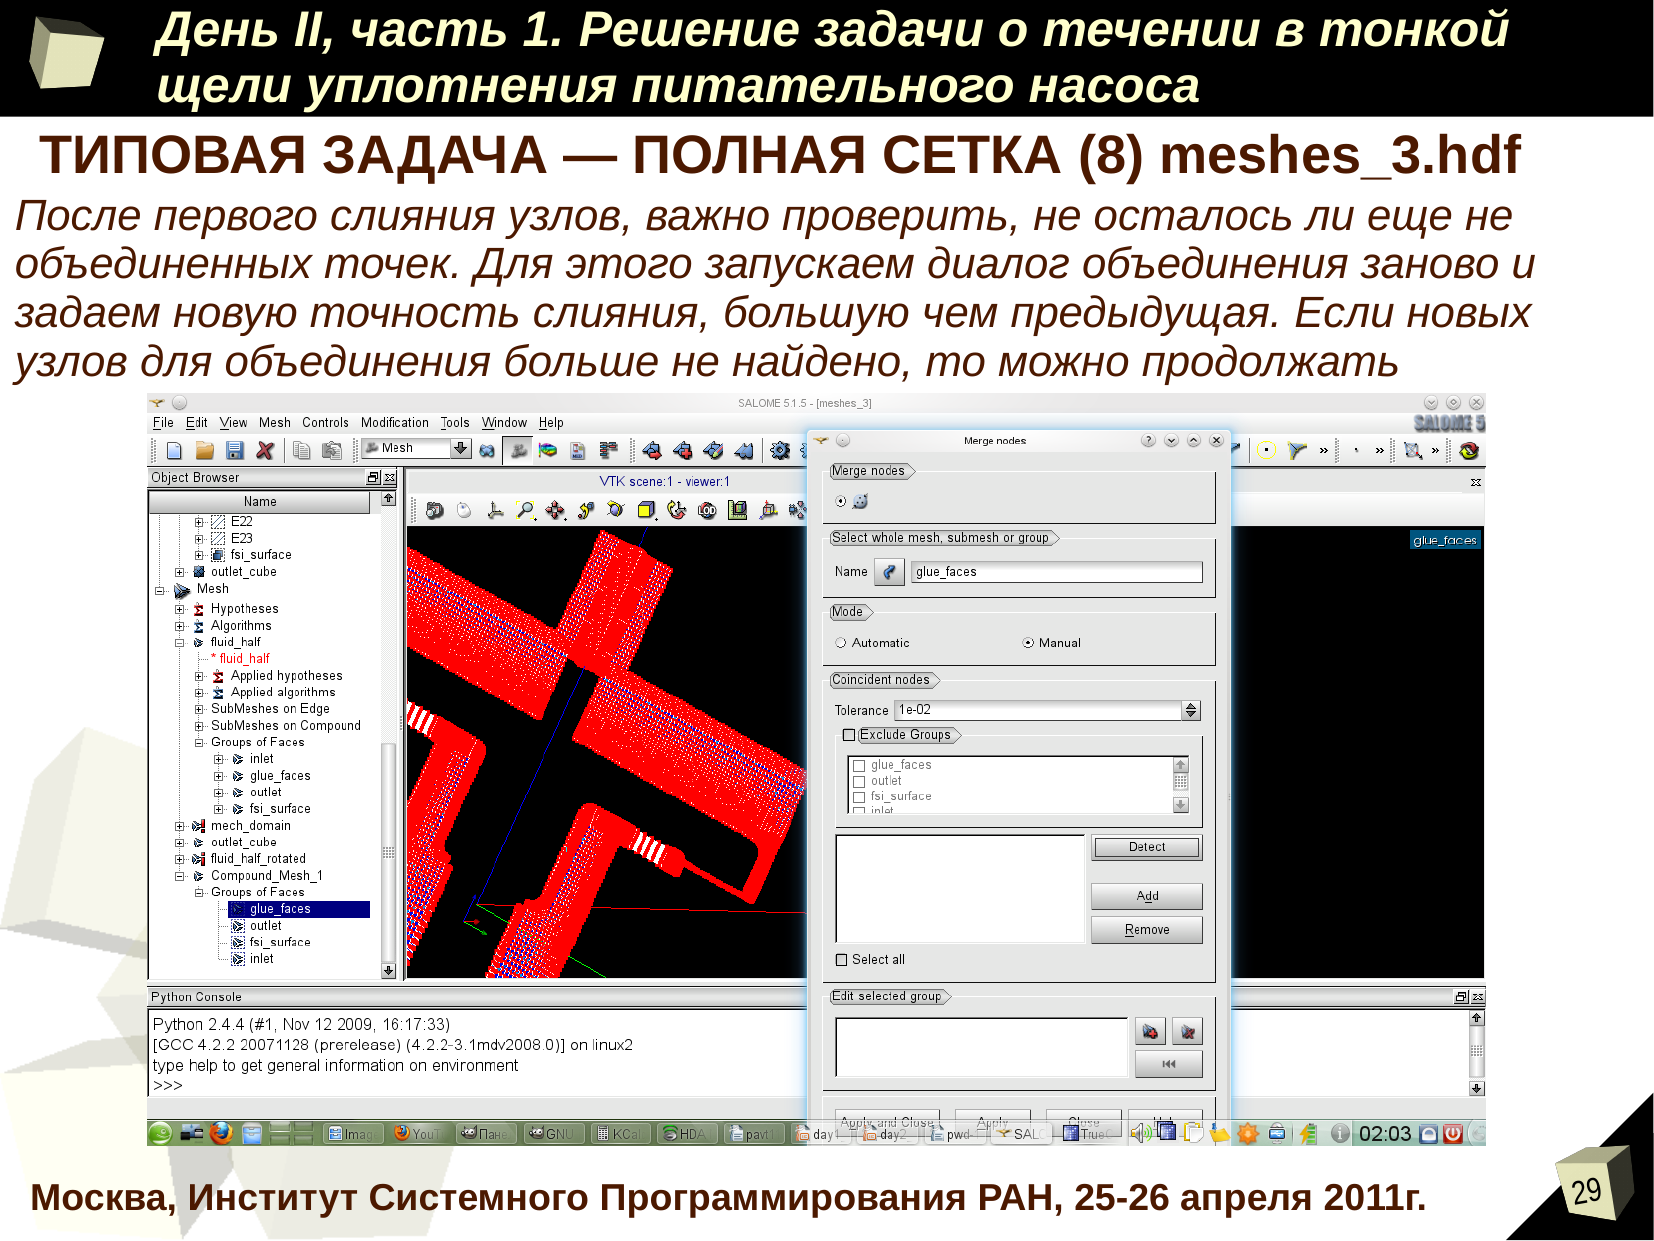

ТИПОВАЯ ЗАДАЧА — ПОЛНАЯ СЕТКА (8) meshes_3.hdf
После первого слияния узлов, важно проверить, не осталось ли еще не объединенных точек. Для этого запускаем диалог объединения заново и задаем новую точность слияния, большую чем предыдущая. Если новых узлов для объединения больше не найдено, то можно продолжать